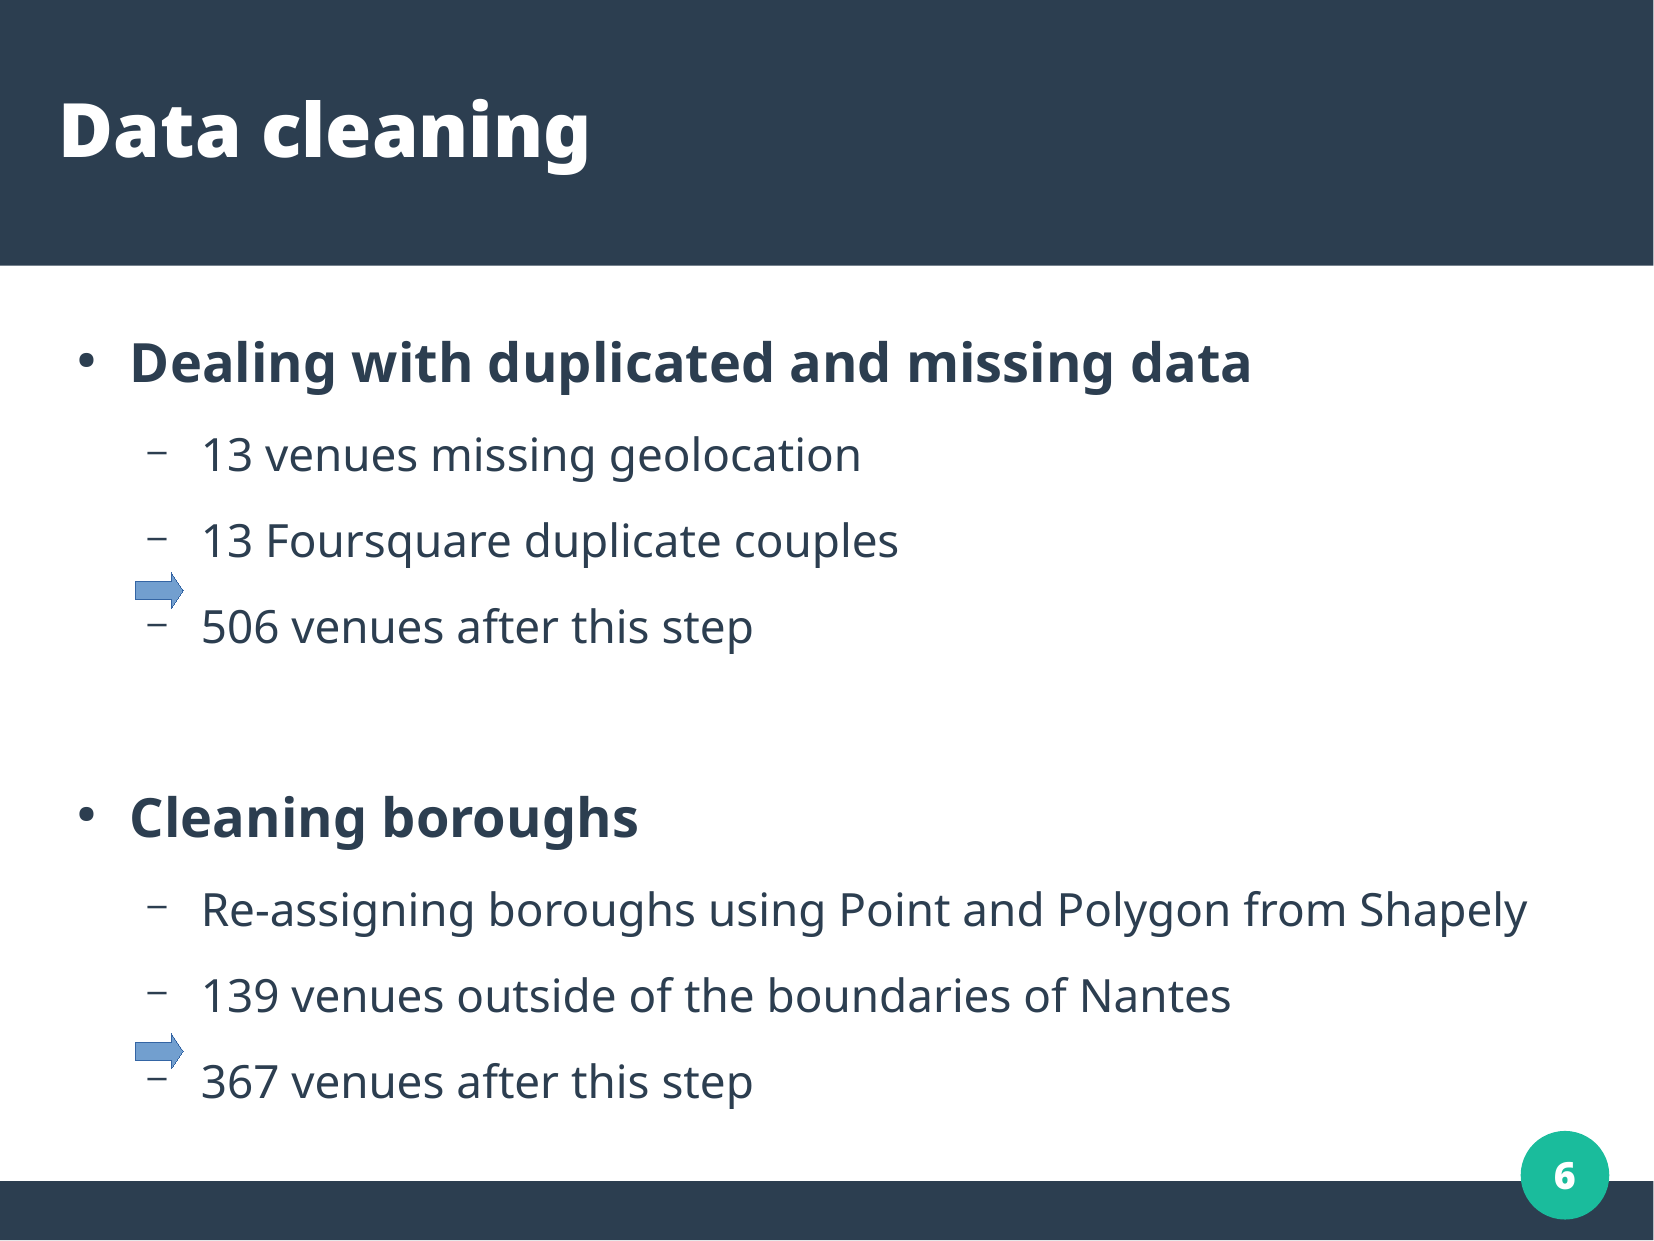

# Data cleaning
Dealing with duplicated and missing data
13 venues missing geolocation
13 Foursquare duplicate couples
506 venues after this step
Cleaning boroughs
Re-assigning boroughs using Point and Polygon from Shapely
139 venues outside of the boundaries of Nantes
367 venues after this step
6